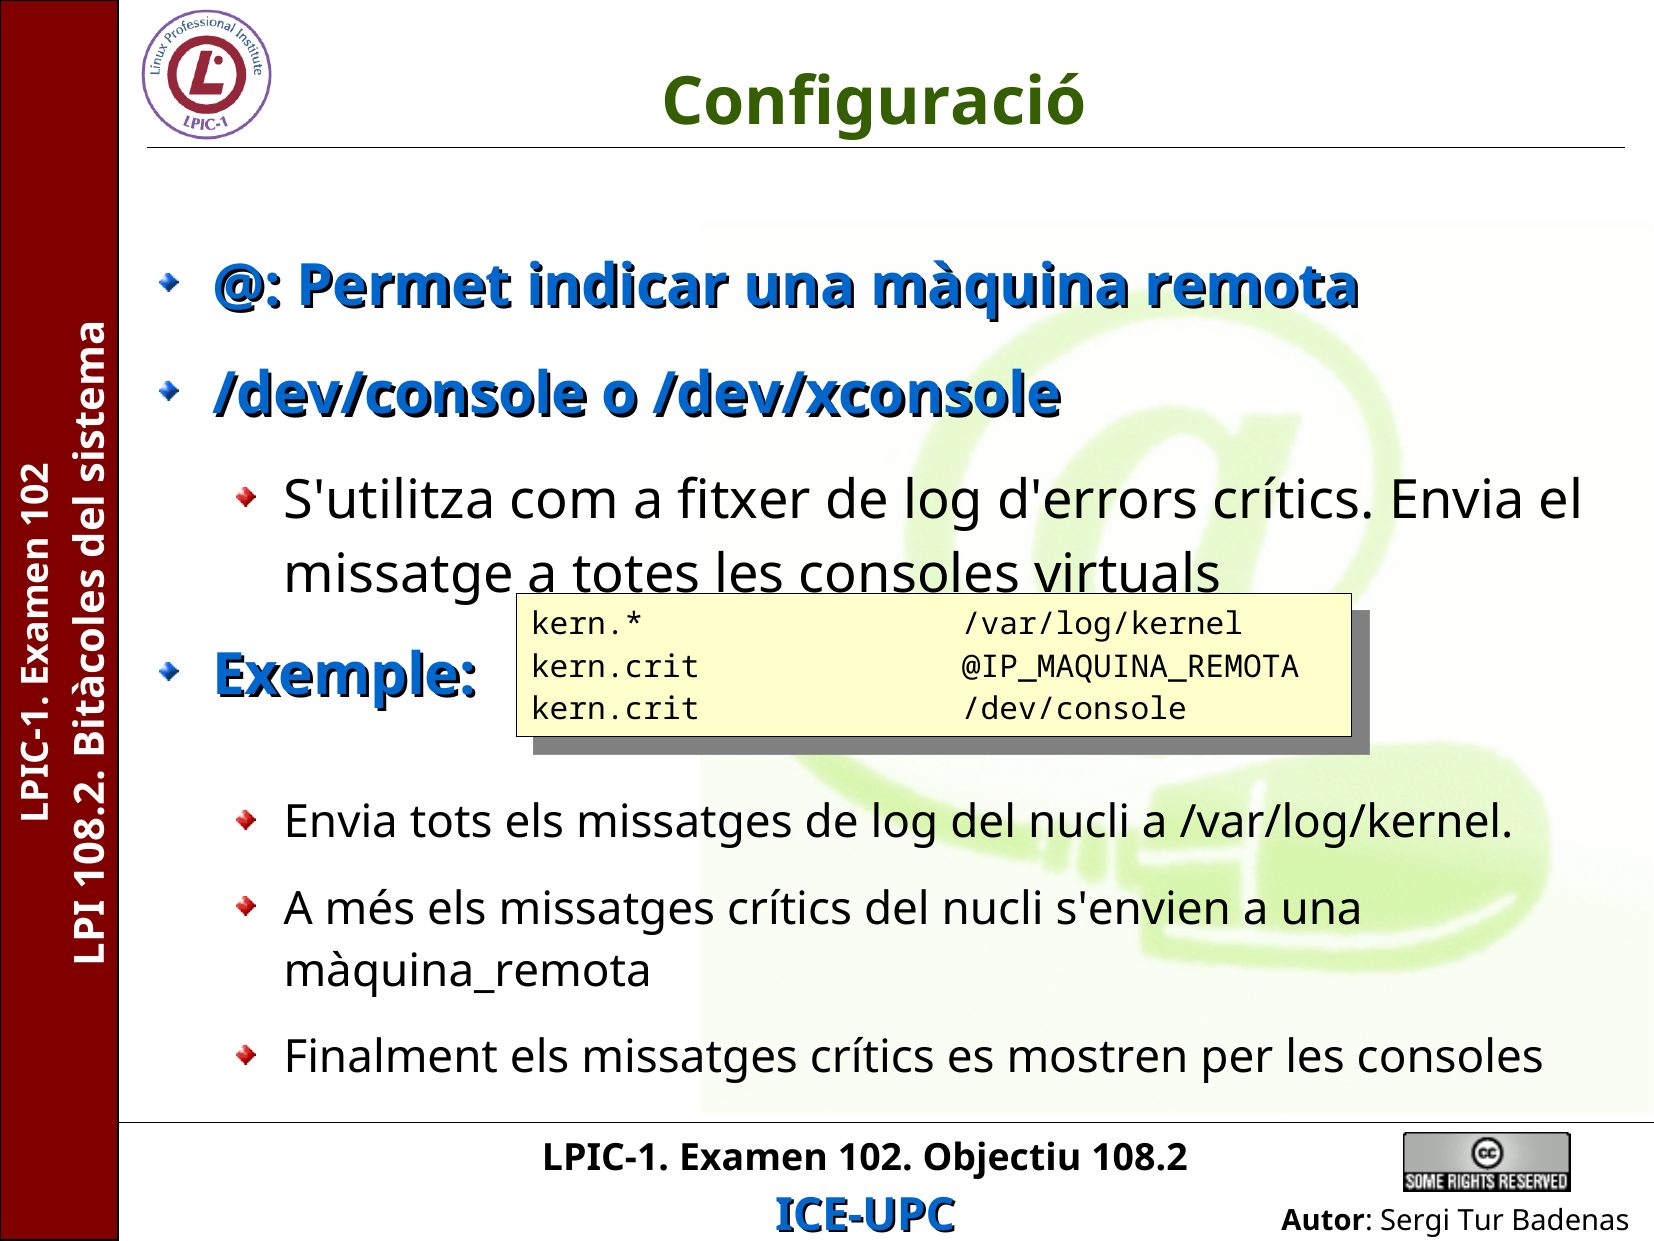

# Configuració
@: Permet indicar una màquina remota
/dev/console o /dev/xconsole
S'utilitza com a fitxer de log d'errors crítics. Envia el missatge a totes les consoles virtuals
Exemple:
Envia tots els missatges de log del nucli a /var/log/kernel.
A més els missatges crítics del nucli s'envien a una màquina_remota
Finalment els missatges crítics es mostren per les consoles
kern.* /var/log/kernel
kern.crit @IP_MAQUINA_REMOTA
kern.crit /dev/console